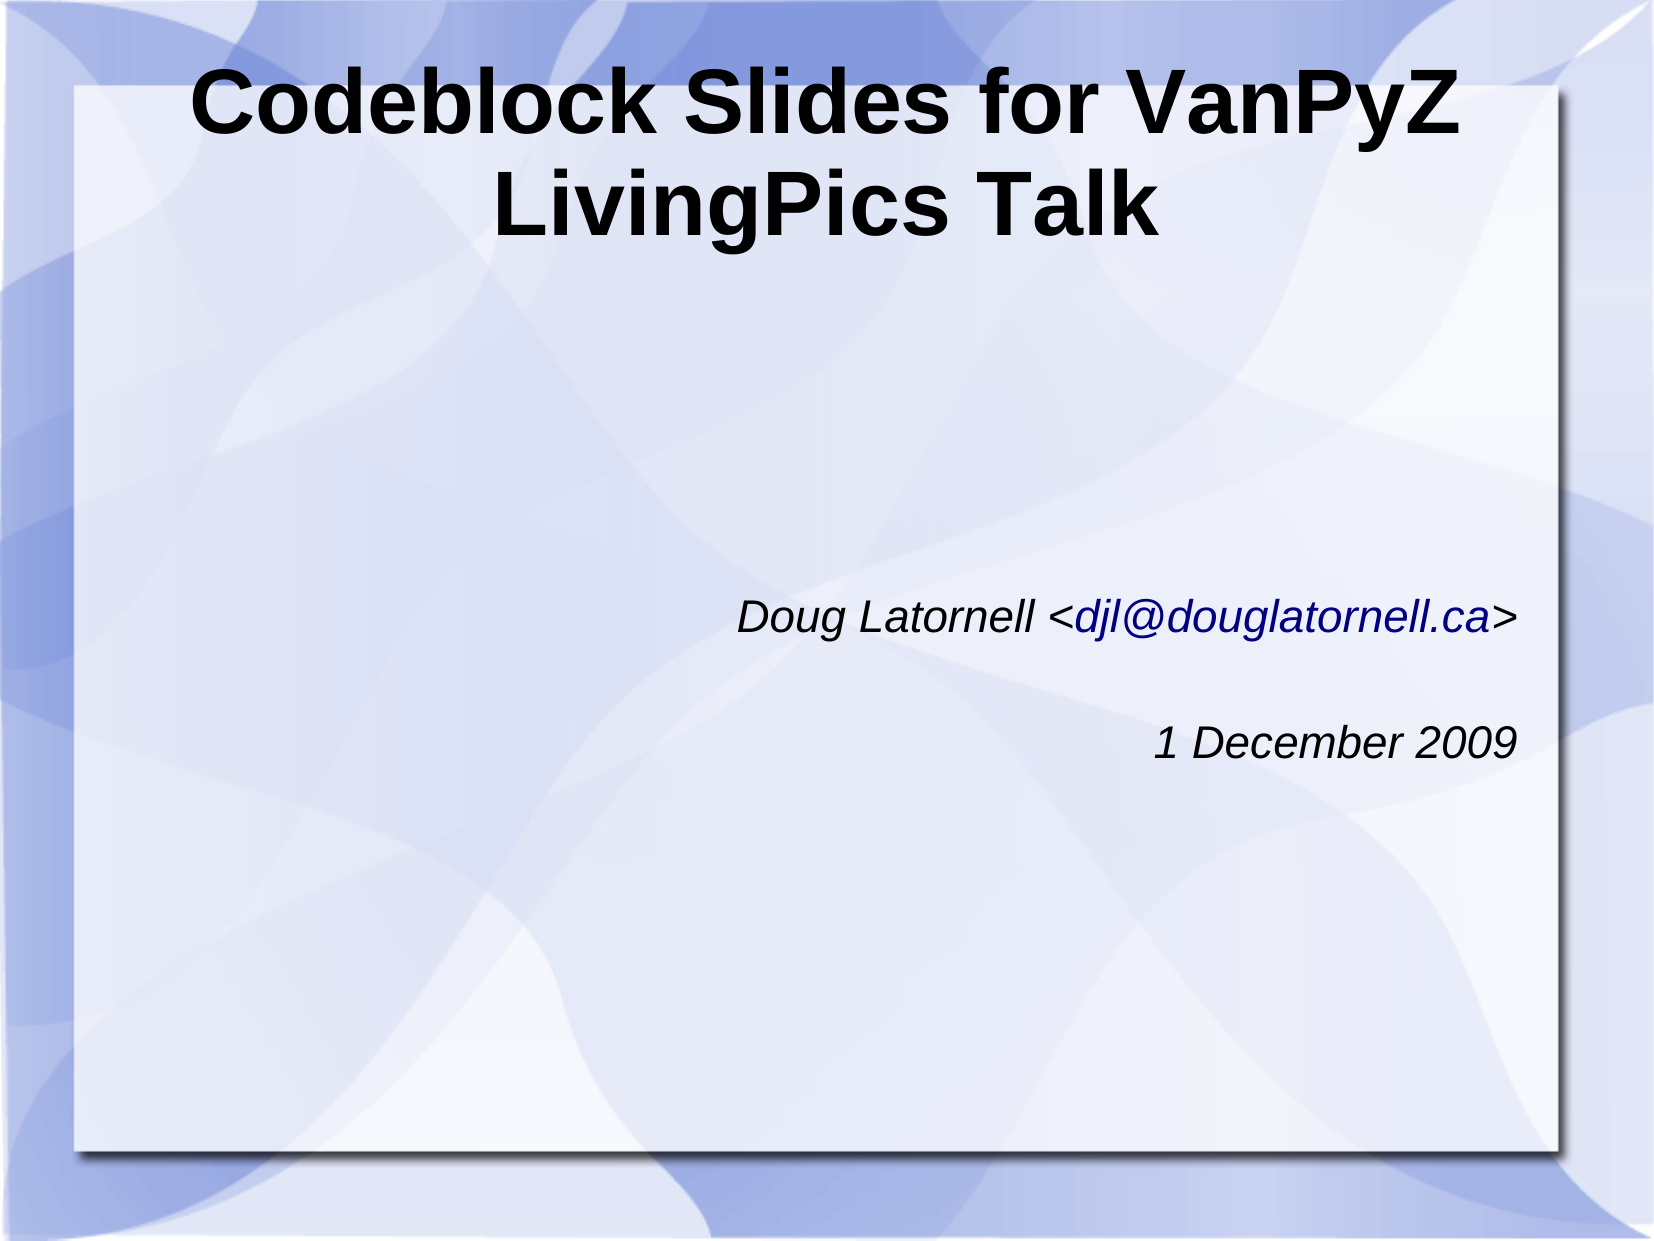

# Codeblock Slides for VanPyZ LivingPics Talk
Doug Latornell <djl@douglatornell.ca>
1 December 2009